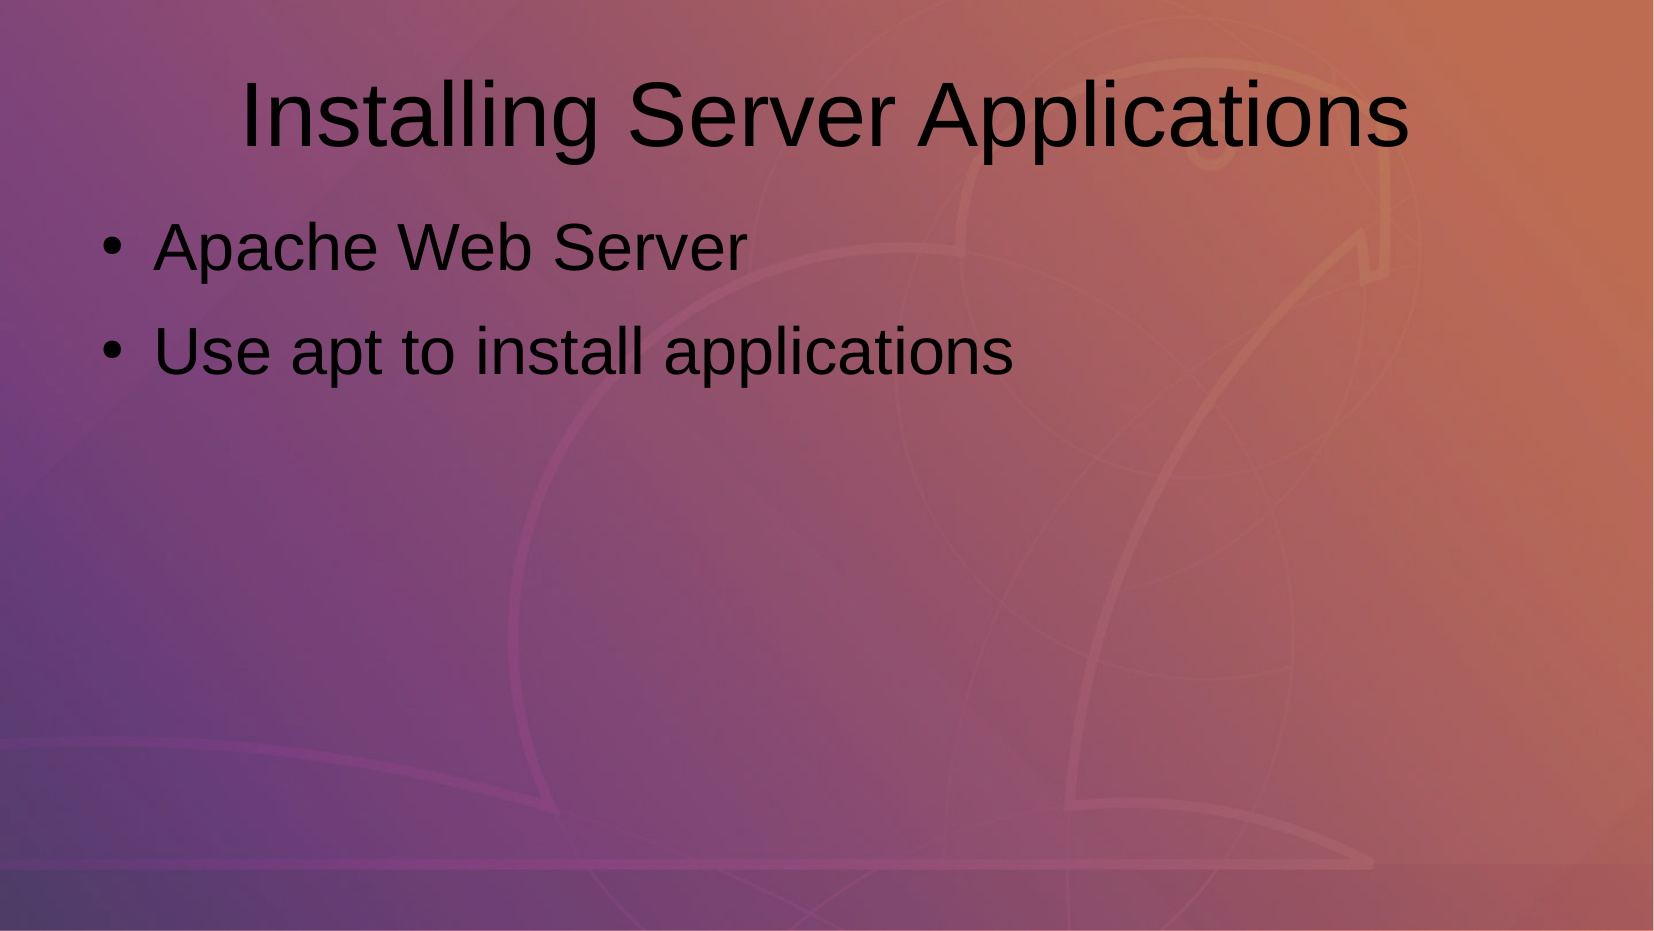

# Installing Server Applications
Apache Web Server
Use apt to install applications